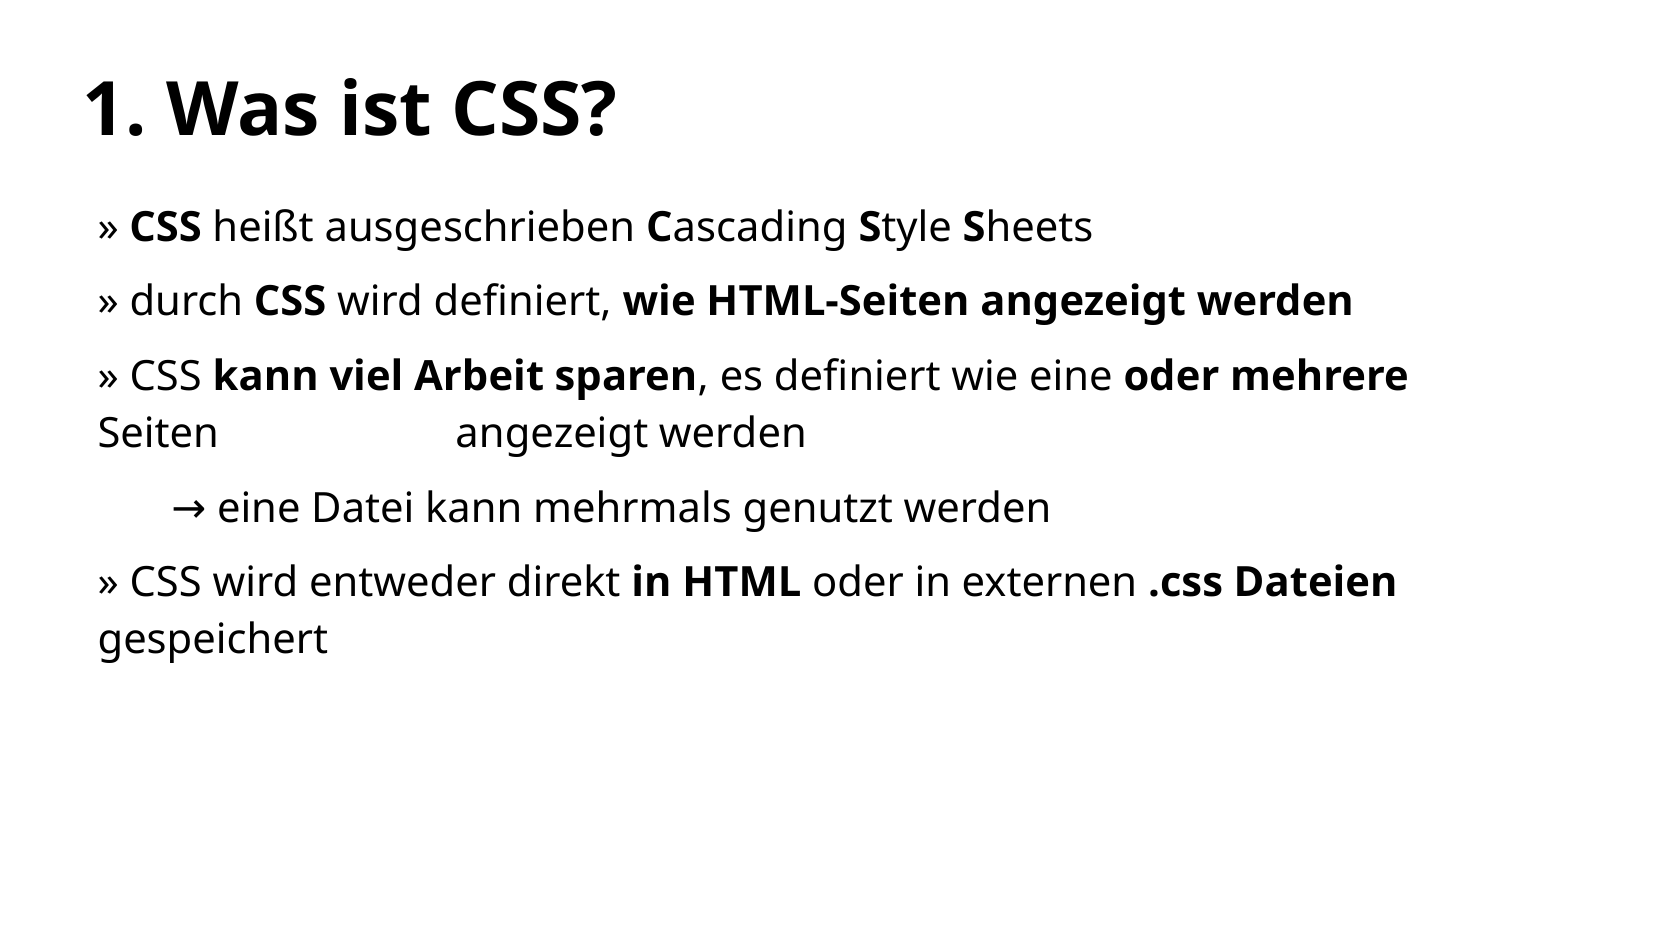

# 1. Was ist CSS?
» CSS heißt ausgeschrieben Cascading Style Sheets
» durch CSS wird definiert, wie HTML-Seiten angezeigt werden
» CSS kann viel Arbeit sparen, es definiert wie eine oder mehrere Seiten angezeigt werden
	→ eine Datei kann mehrmals genutzt werden
» CSS wird entweder direkt in HTML oder in externen .css Dateien gespeichert